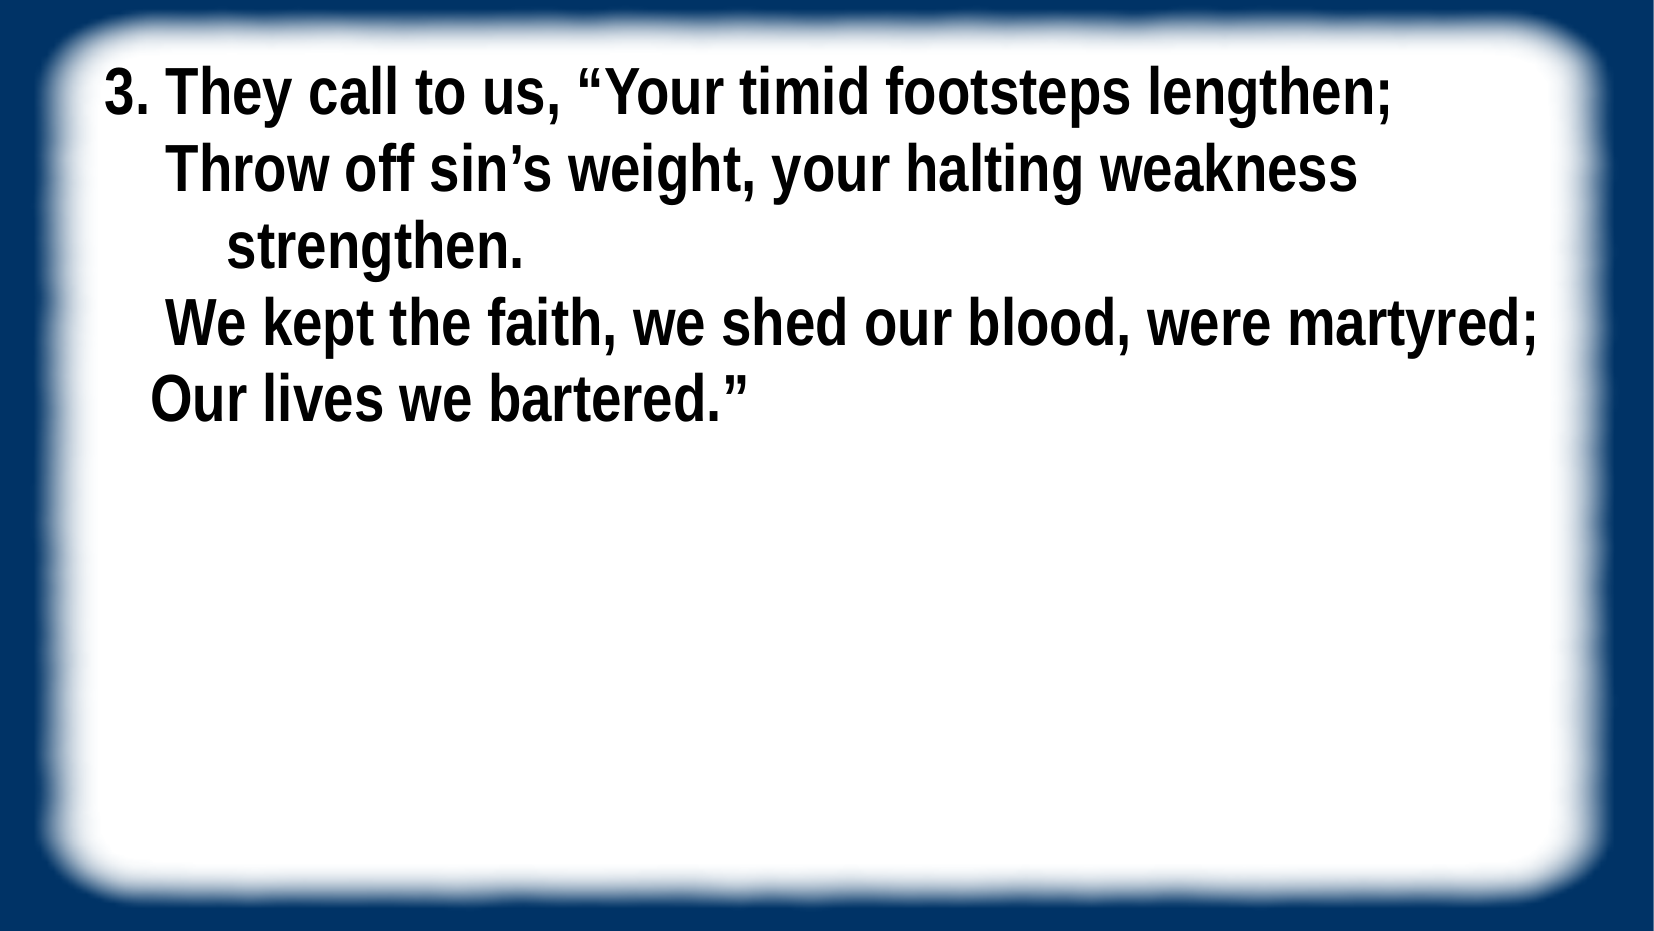

3. They call to us, “Your timid footsteps lengthen;
 Throw off sin’s weight, your halting weakness
 strengthen.
 We kept the faith, we shed our blood, were martyred;
 Our lives we bartered.”